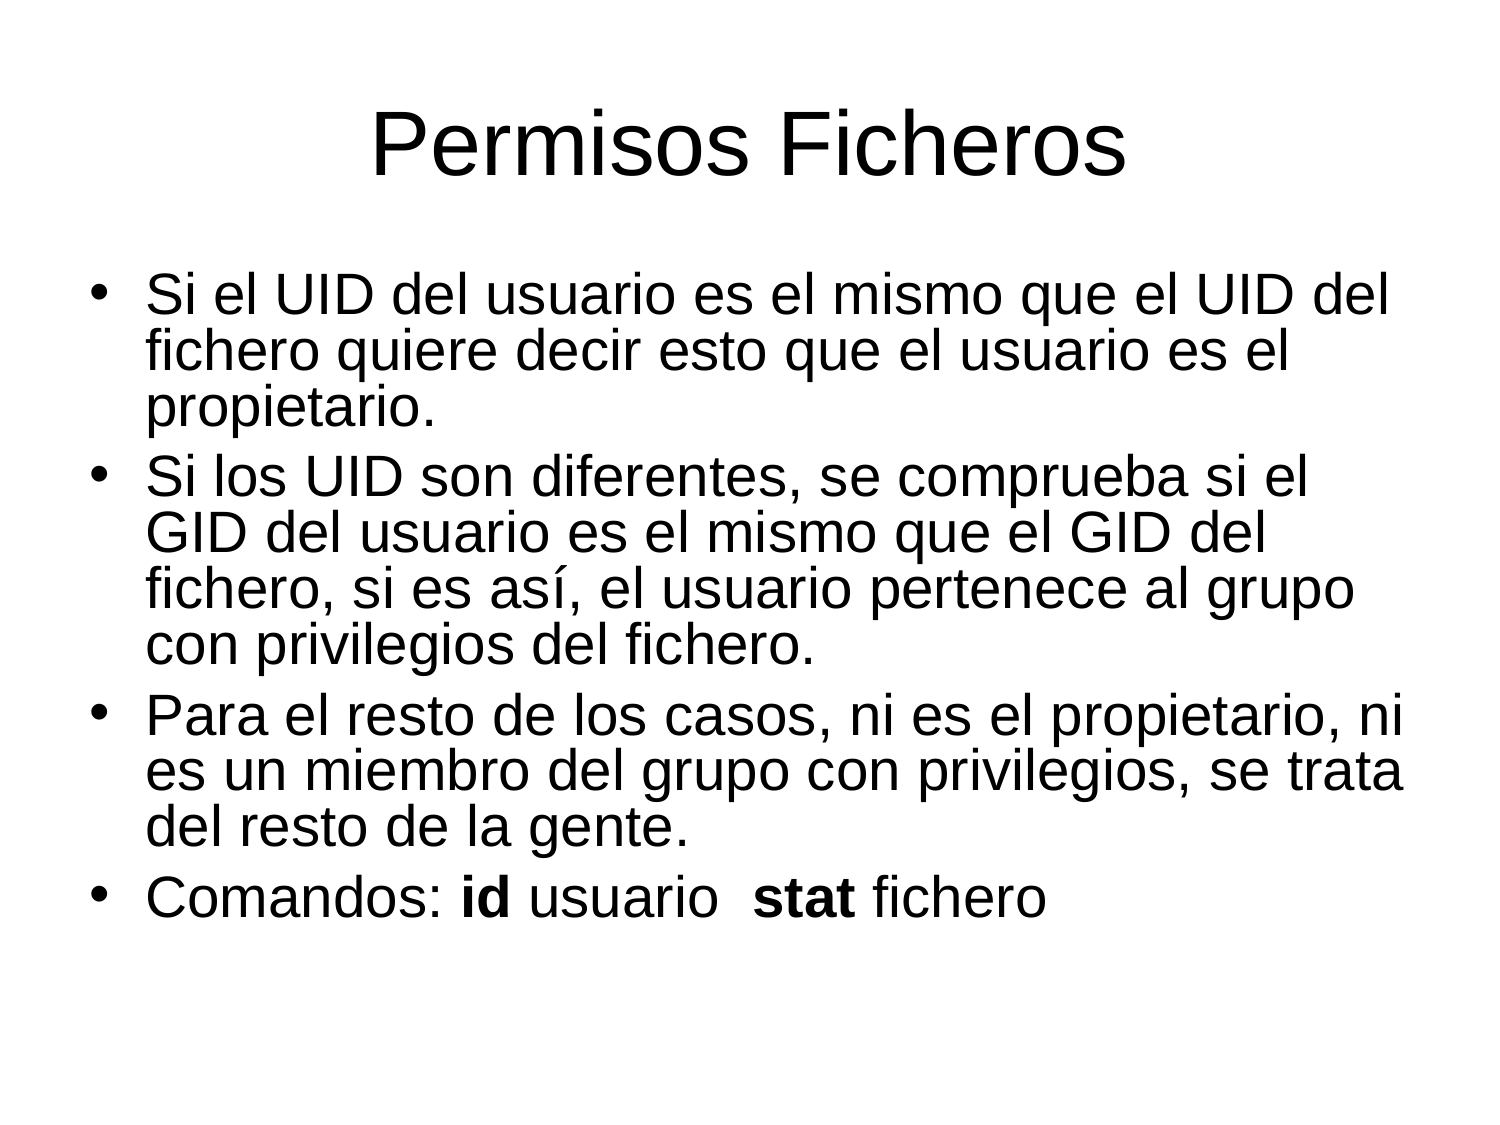

# Permisos Ficheros
Si el UID del usuario es el mismo que el UID del fichero quiere decir esto que el usuario es el propietario.
Si los UID son diferentes, se comprueba si el GID del usuario es el mismo que el GID del fichero, si es así, el usuario pertenece al grupo con privilegios del fichero.
Para el resto de los casos, ni es el propietario, ni es un miembro del grupo con privilegios, se trata del resto de la gente.
Comandos: id usuario stat fichero